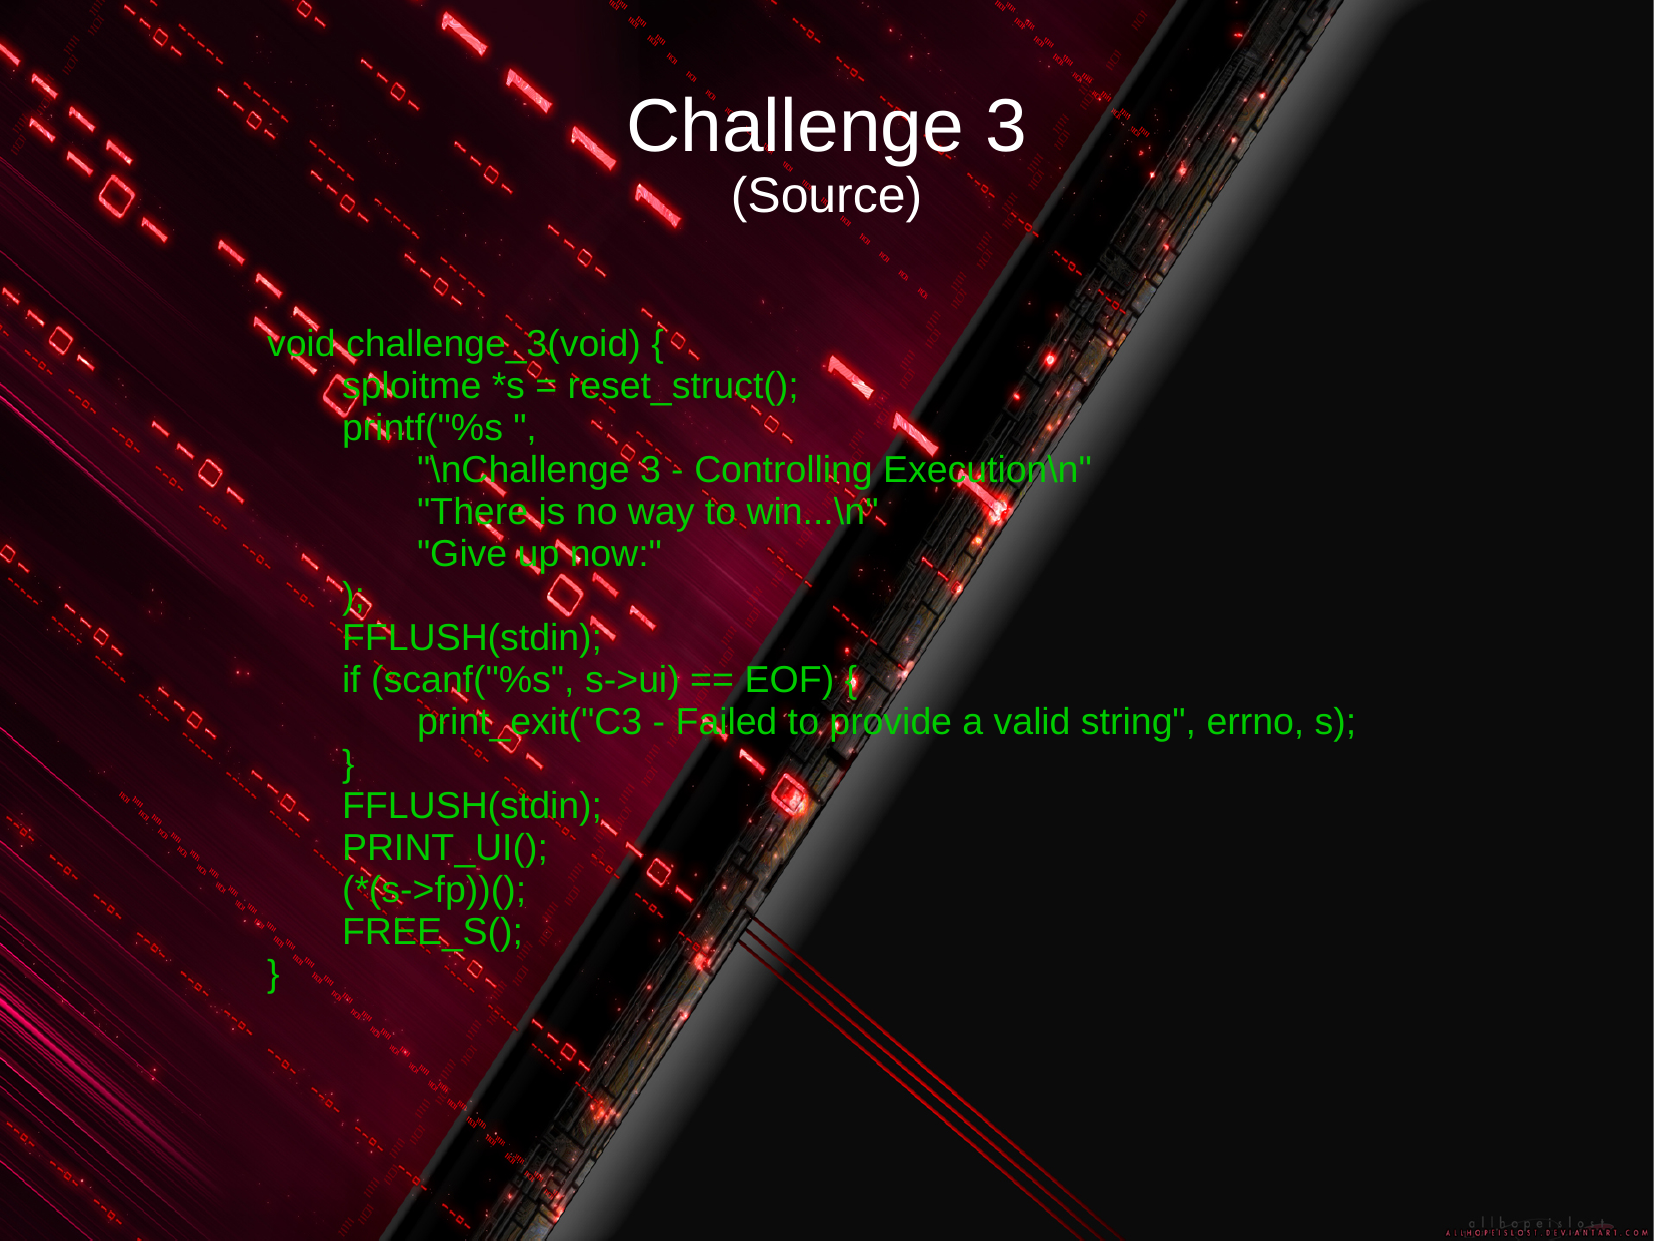

# Challenge 3 (Source)
void challenge_3(void) {
	sploitme *s = reset_struct();
	printf("%s ",
		"\nChallenge 3 - Controlling Execution\n"
		"There is no way to win...\n"
		"Give up now:"
	);
	FFLUSH(stdin);
	if (scanf("%s", s->ui) == EOF) {
		print_exit("C3 - Failed to provide a valid string", errno, s);
	}
	FFLUSH(stdin);
	PRINT_UI();
	(*(s->fp))();
	FREE_S();
}